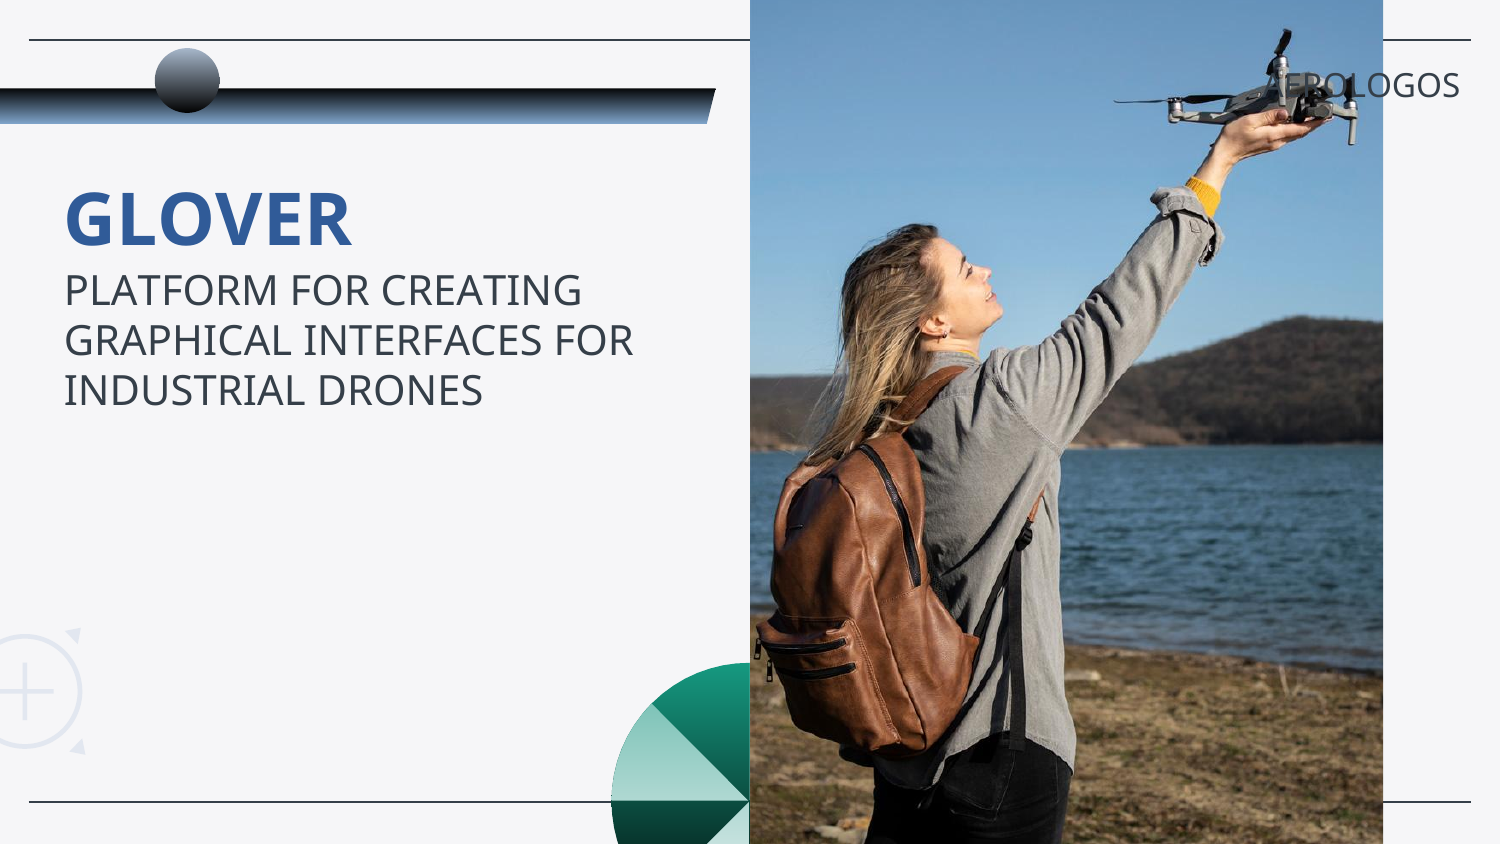

AEROLOGOS
GLOVER
PLATFORM FOR CREATING GRAPHICAL INTERFACES FOR INDUSTRIAL DRONES